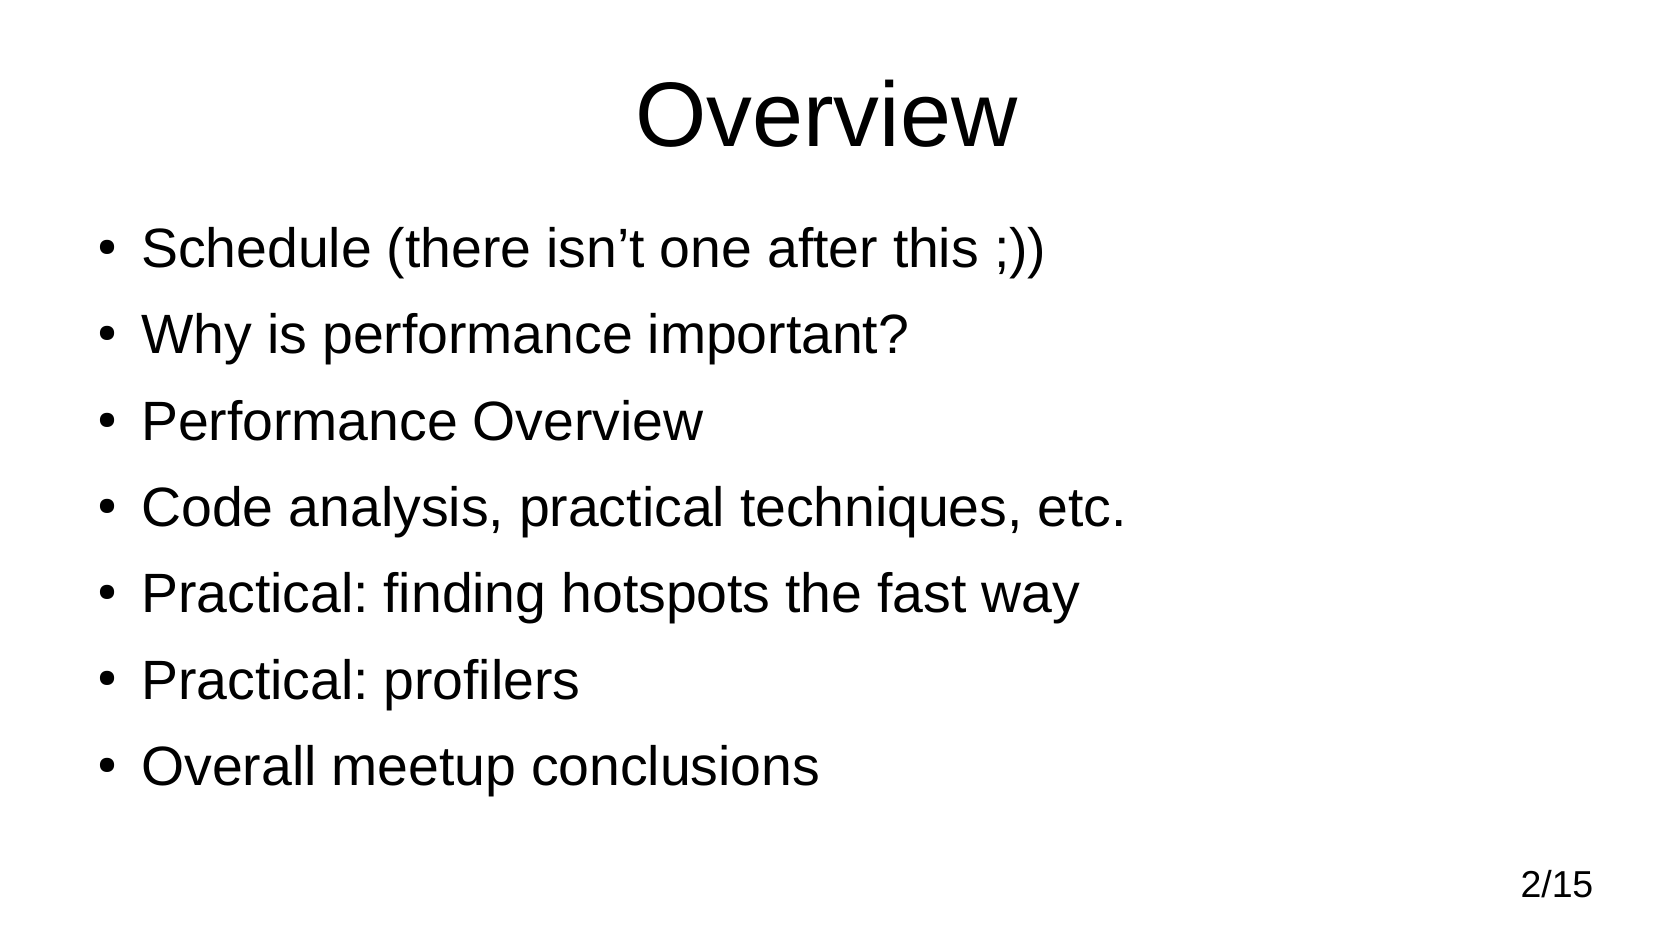

# Overview
Schedule (there isn’t one after this ;))
Why is performance important?
Performance Overview
Code analysis, practical techniques, etc.
Practical: finding hotspots the fast way
Practical: profilers
Overall meetup conclusions